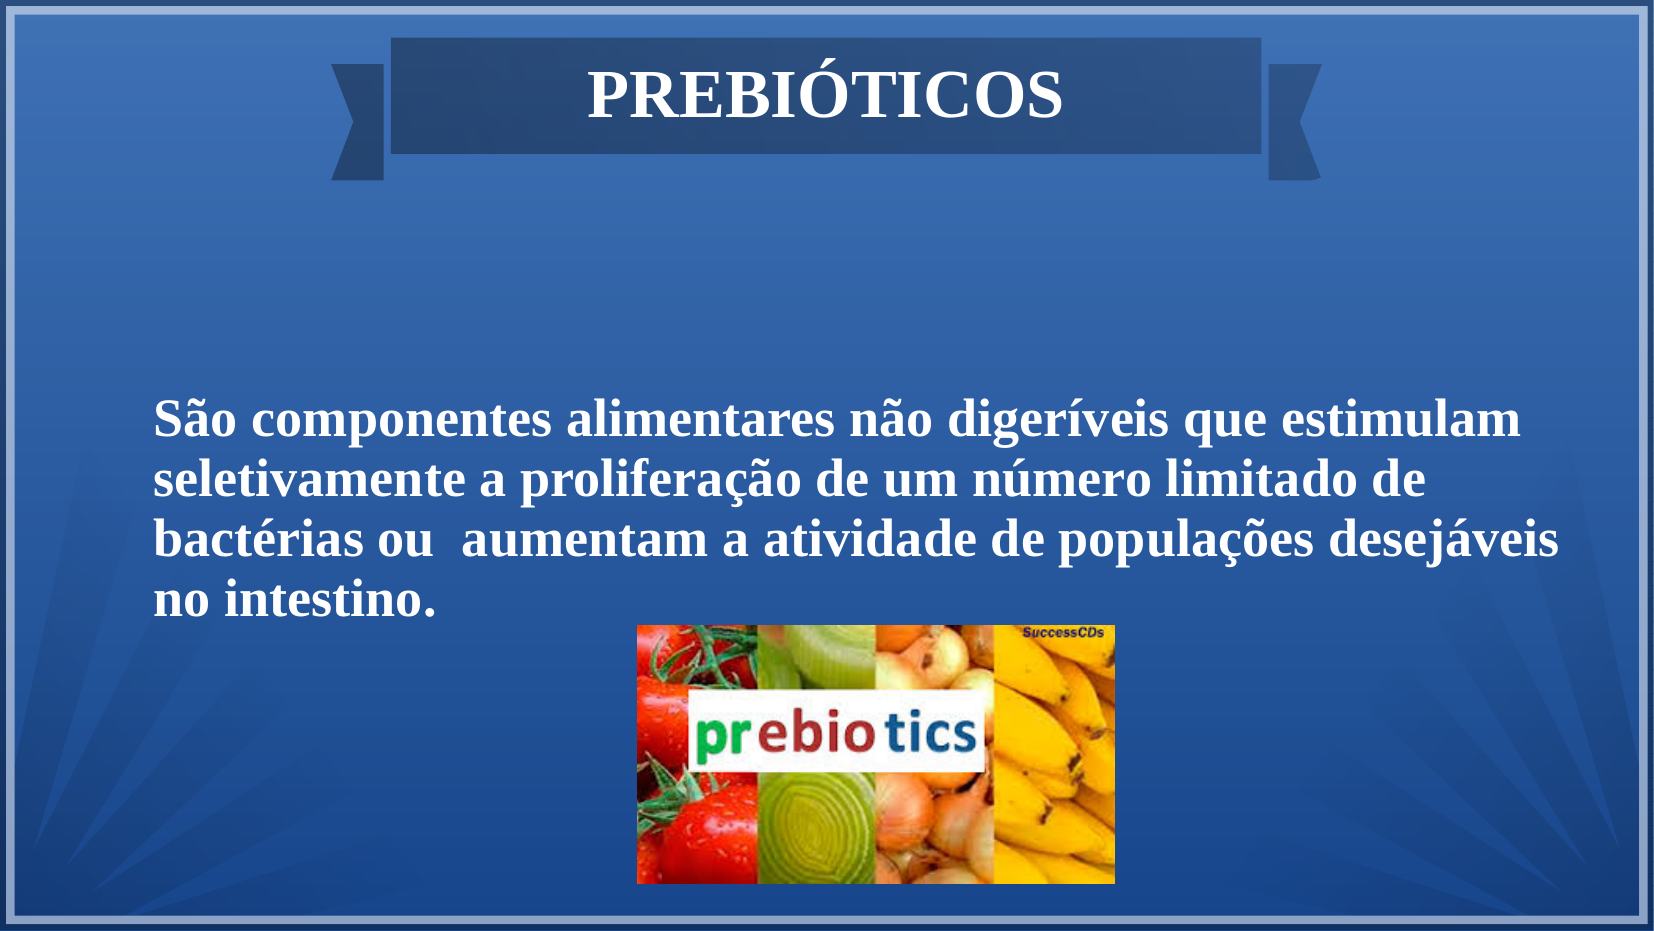

# PREBIÓTICOS
São componentes alimentares não digeríveis que estimulam seletivamente a proliferação de um número limitado de bactérias ou aumentam a atividade de populações desejáveis no intestino.